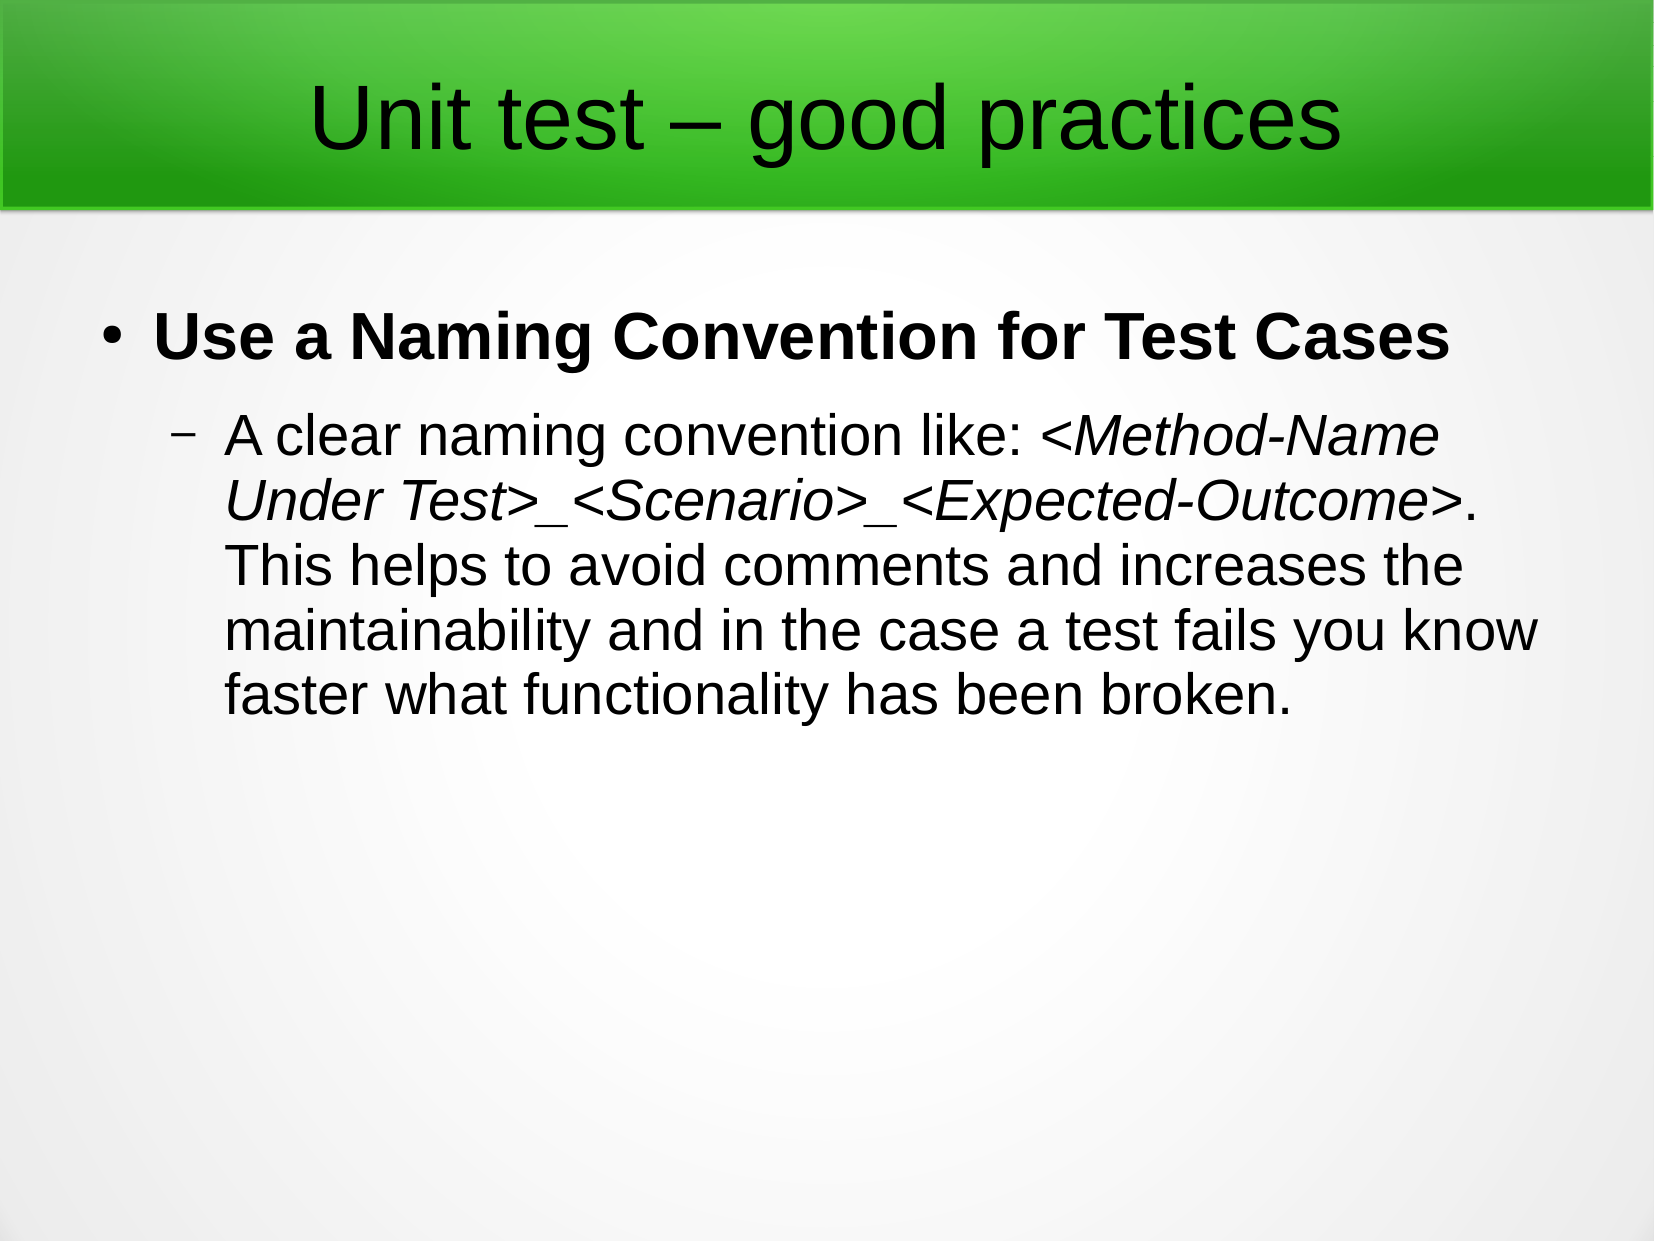

# Unit test – good practices
Use a Naming Convention for Test Cases
A clear naming convention like: <Method-Name Under Test>_<Scenario>_<Expected-Outcome>. This helps to avoid comments and increases the maintainability and in the case a test fails you know faster what functionality has been broken.